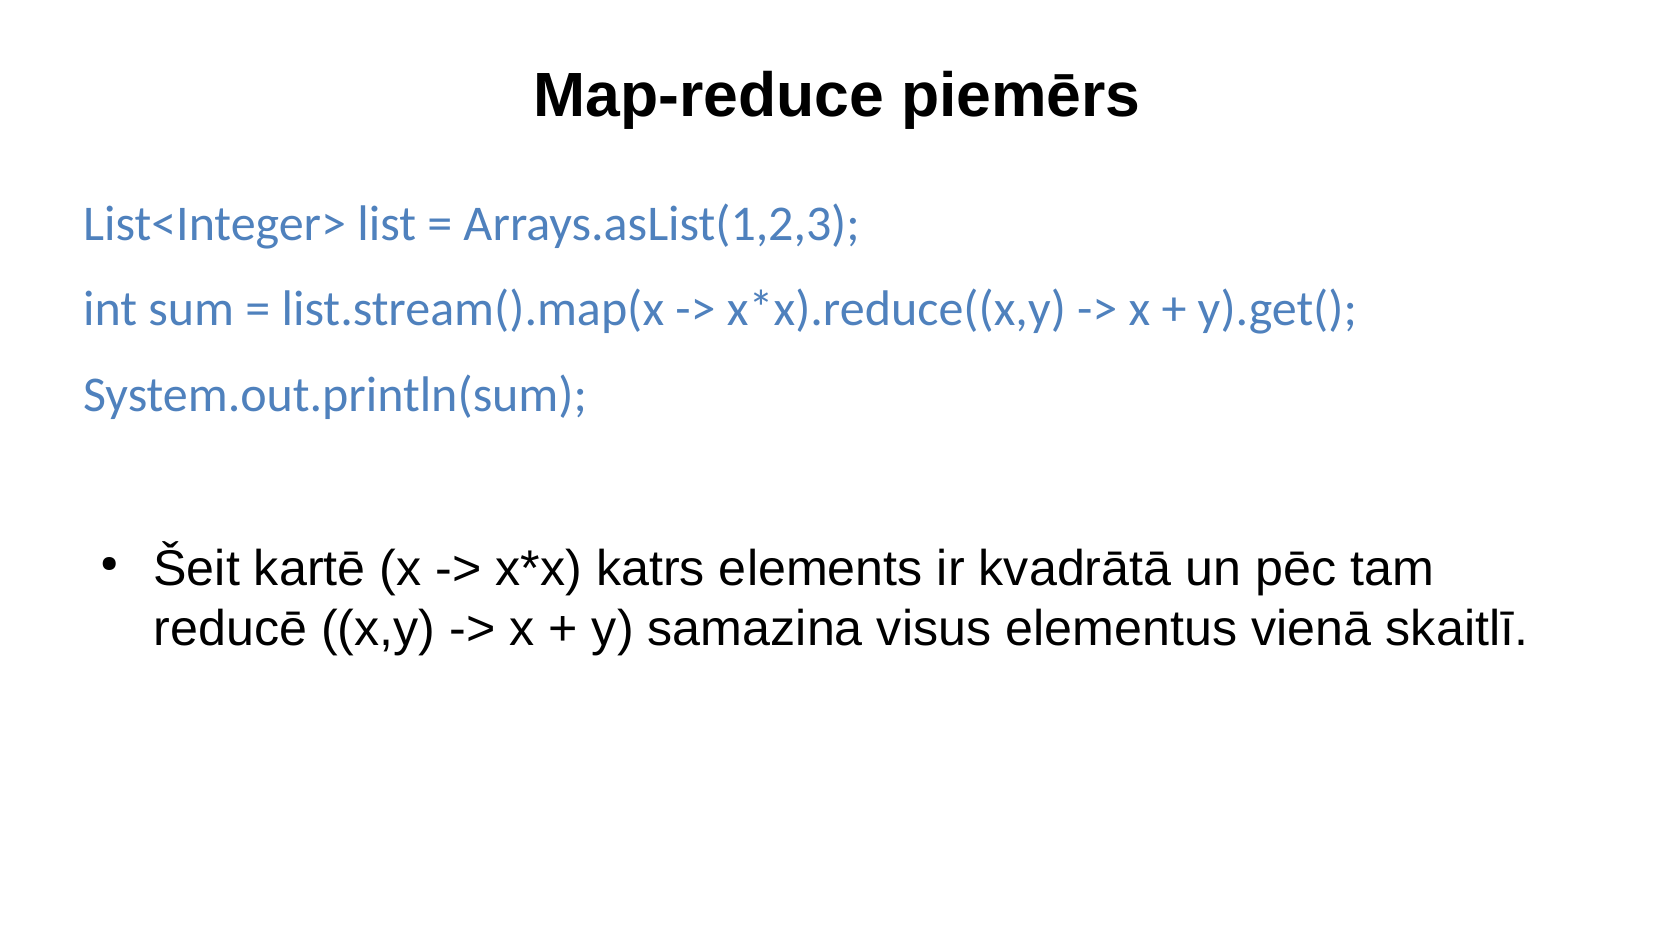

# Map-reduce piemērs
List<Integer> list = Arrays.asList(1,2,3);
int sum = list.stream().map(x -> x*x).reduce((x,y) -> x + y).get();
System.out.println(sum);
Šeit kartē (x -> x*x) katrs elements ir kvadrātā un pēc tam reducē ((x,y) -> x + y) samazina visus elementus vienā skaitlī.